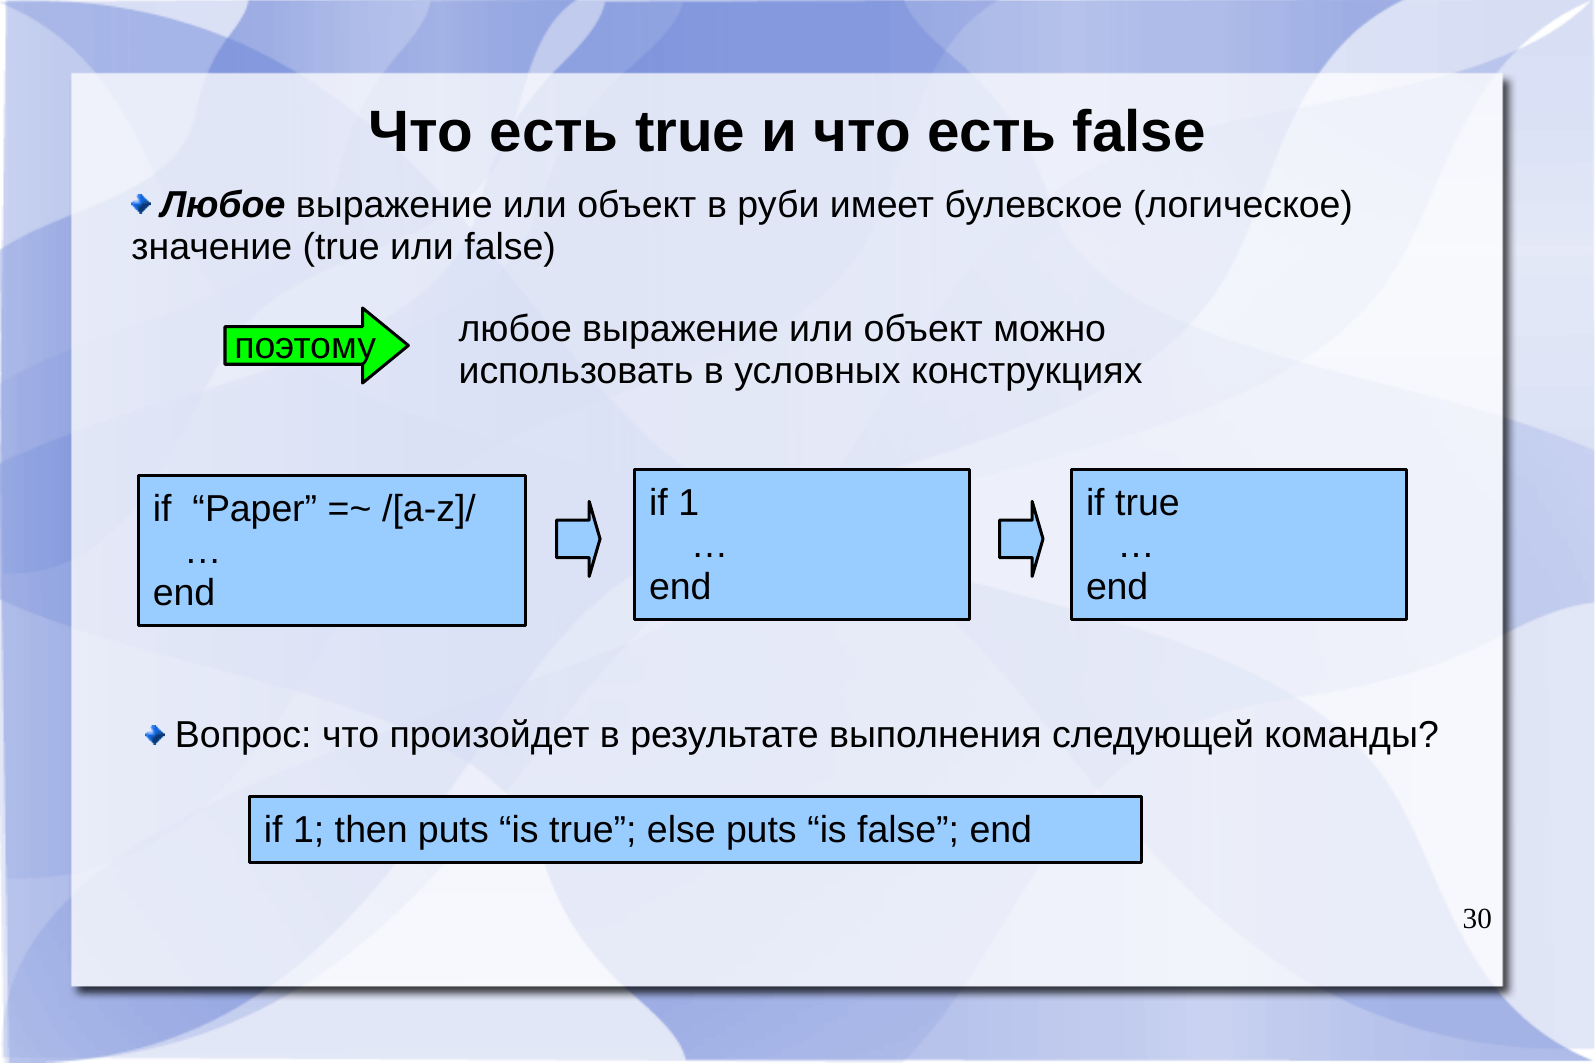

# Что есть true и что есть false
 Любое выражение или объект в руби имеет булевское (логическое) значение (true или false)
любое выражение или объект можно
использовать в условных конструкциях
поэтому
if 1
 …
end
if true
 …
end
if “Paper” =~ /[a-z]/
 …
end
 Вопрос: что произойдет в результате выполнения следующей команды?
if 1; then puts “is true”; else puts “is false”; end
30